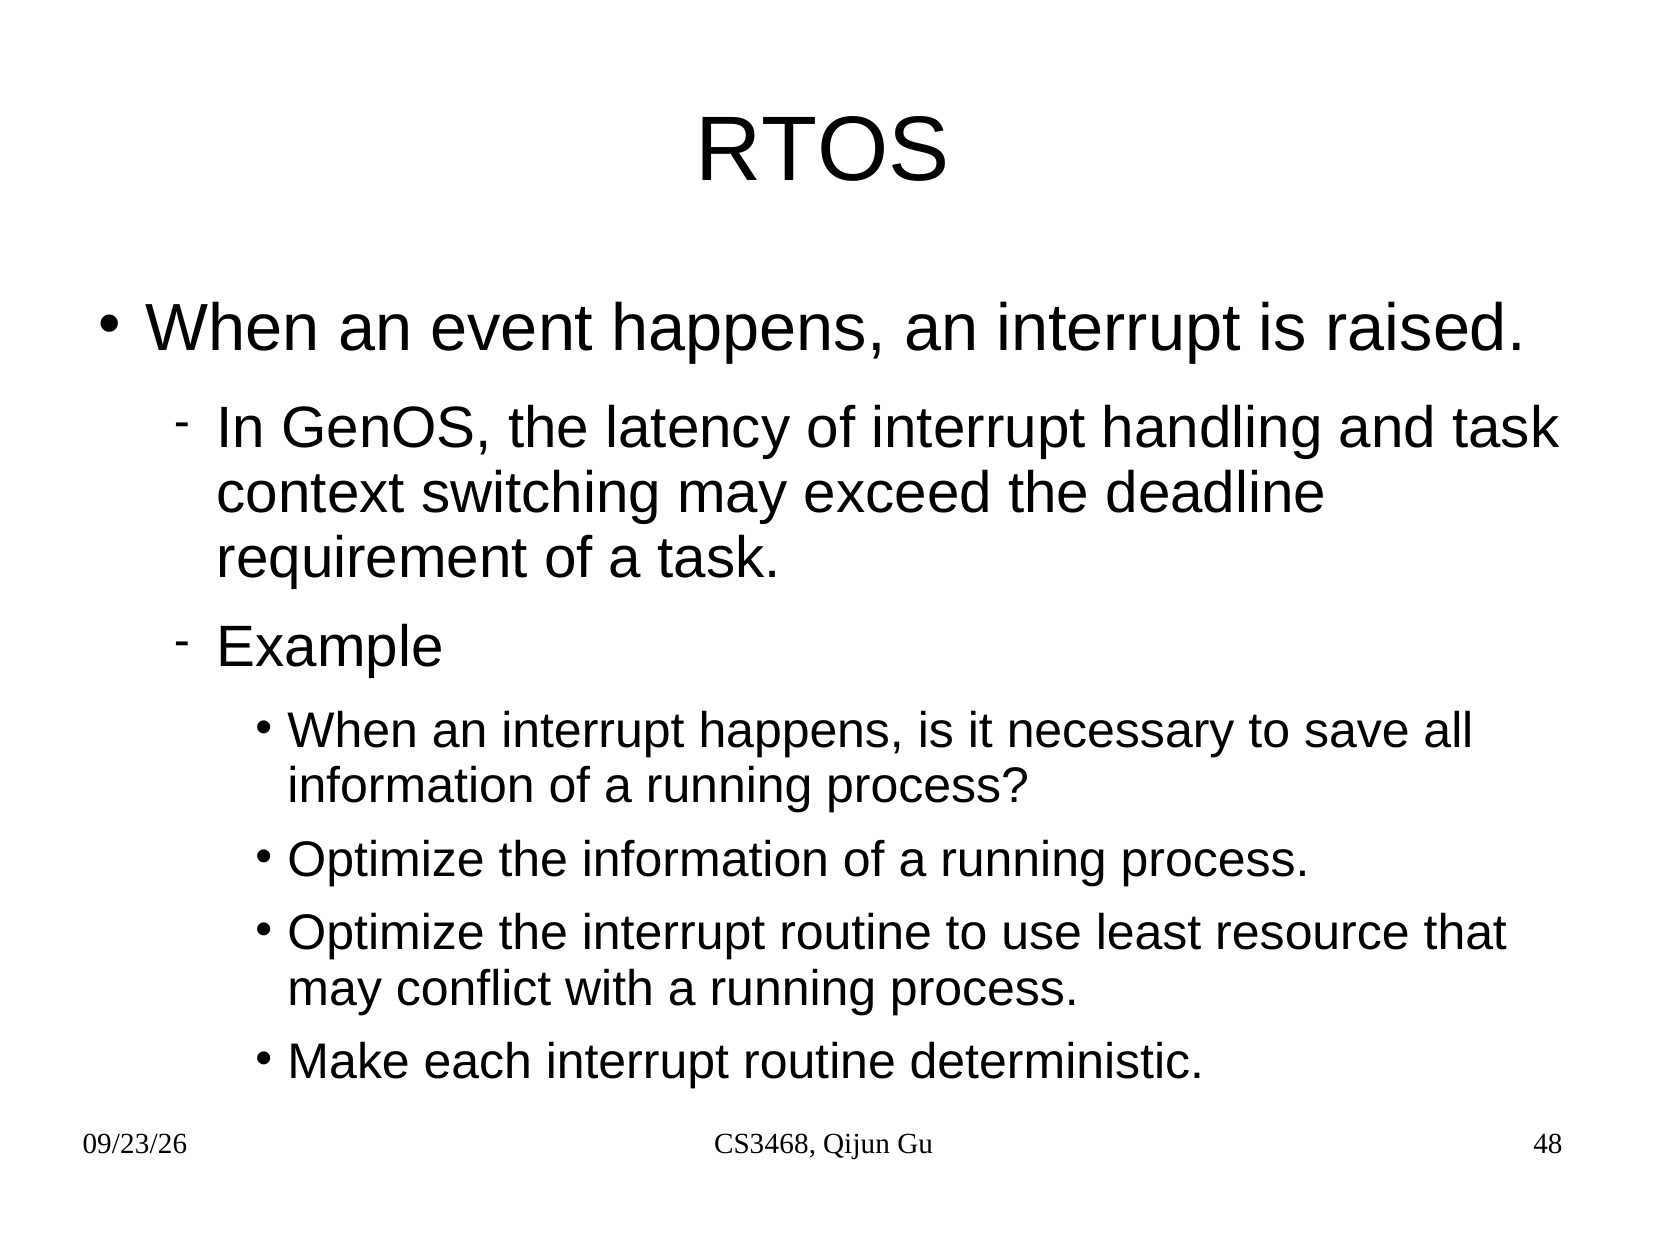

# RTOS
When an event happens, an interrupt is raised.
In GenOS, the latency of interrupt handling and task context switching may exceed the deadline requirement of a task.
Example
When an interrupt happens, is it necessary to save all information of a running process?
Optimize the information of a running process.
Optimize the interrupt routine to use least resource that may conflict with a running process.
Make each interrupt routine deterministic.
CS3468, Qijun Gu
48